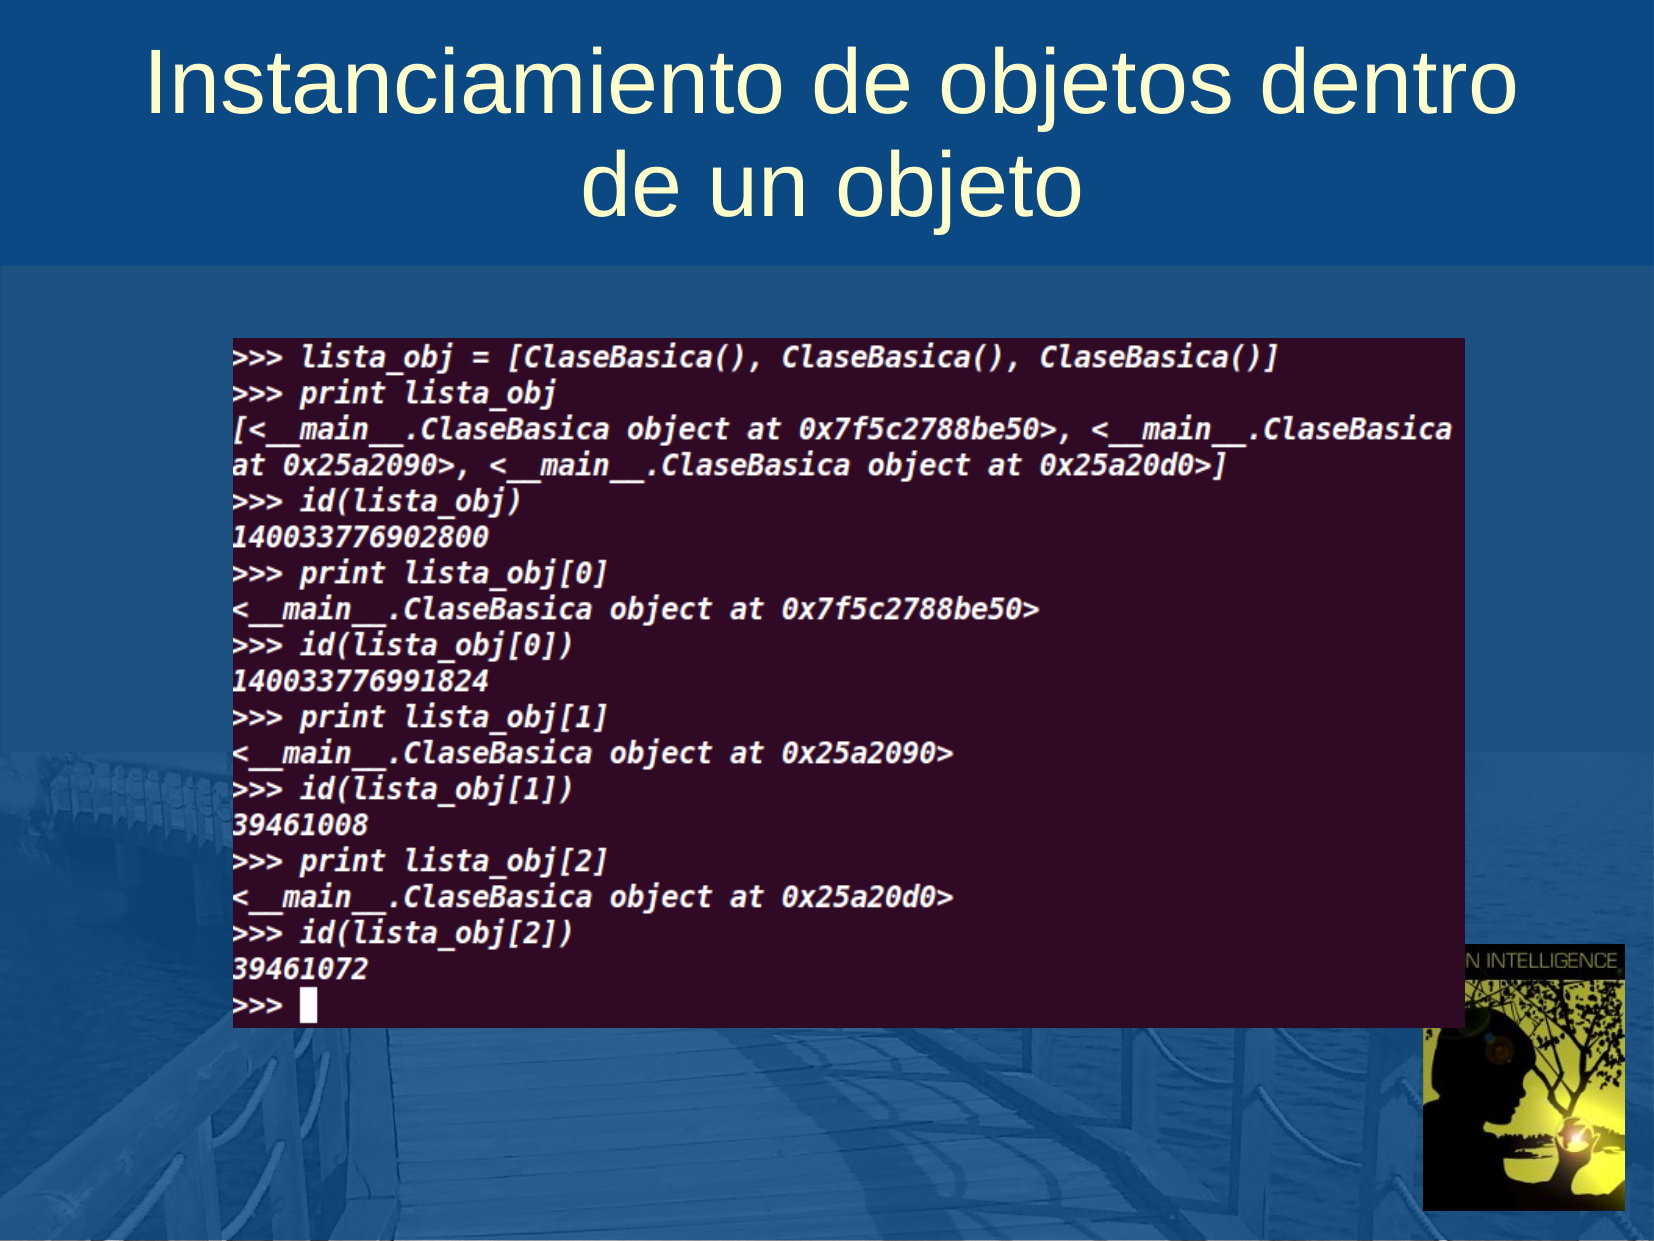

# Instanciamiento de objetos dentro de un objeto